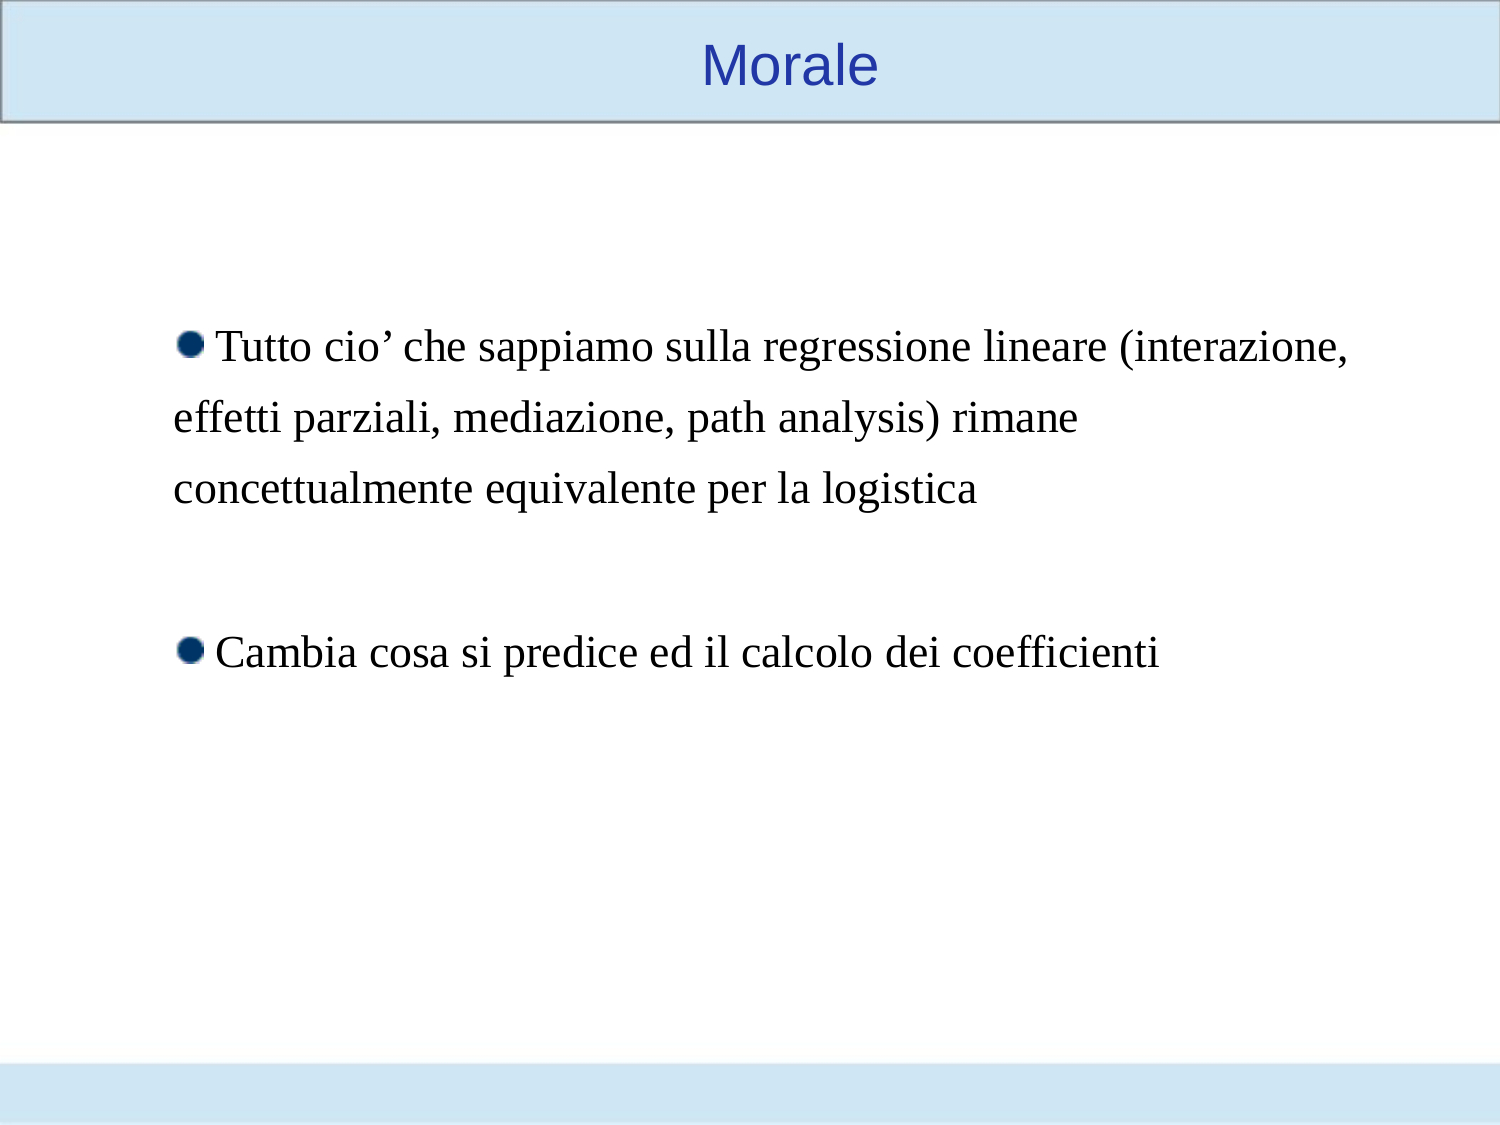

# Morale
 Tutto cio’ che sappiamo sulla regressione lineare (interazione, effetti parziali, mediazione, path analysis) rimane concettualmente equivalente per la logistica
 Cambia cosa si predice ed il calcolo dei coefficienti